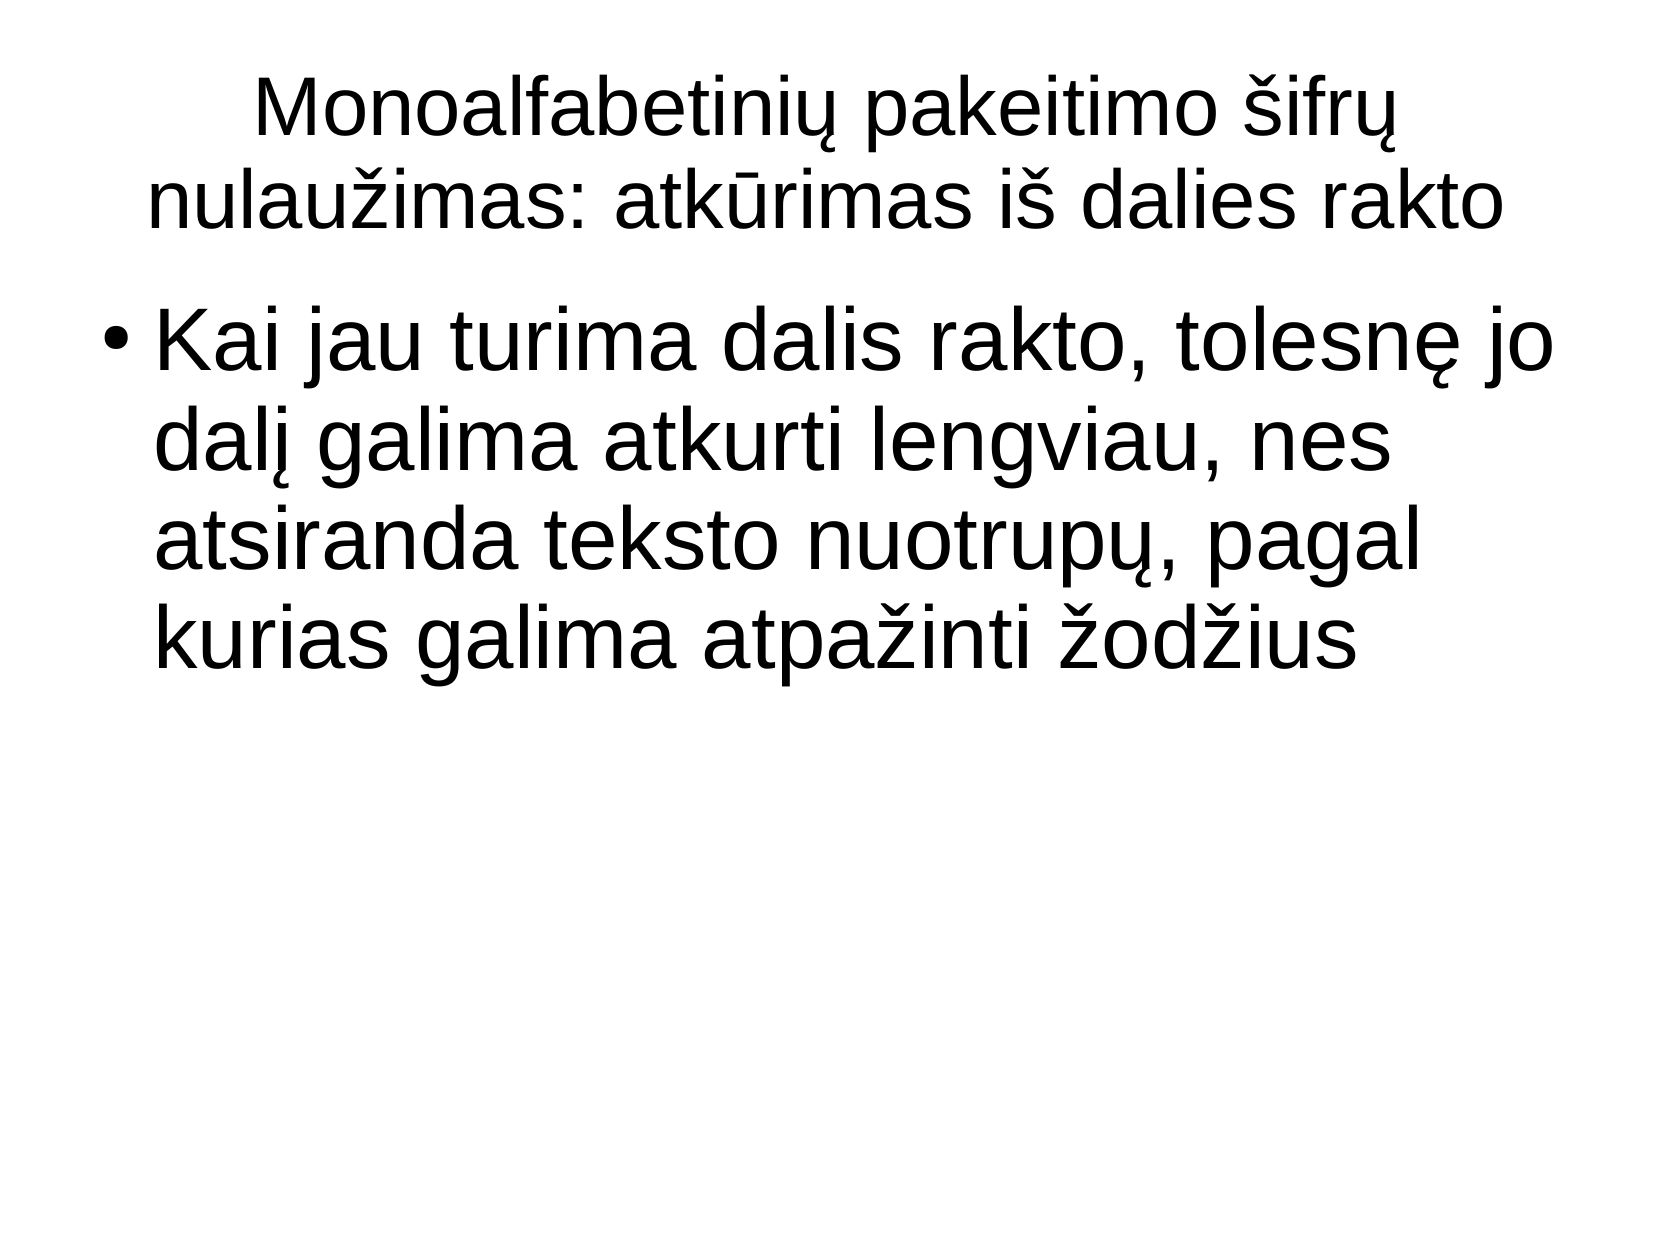

# Monoalfabetinių pakeitimo šifrų nulaužimas: atkūrimas iš dalies rakto
Kai jau turima dalis rakto, tolesnę jo dalį galima atkurti lengviau, nes atsiranda teksto nuotrupų, pagal kurias galima atpažinti žodžius